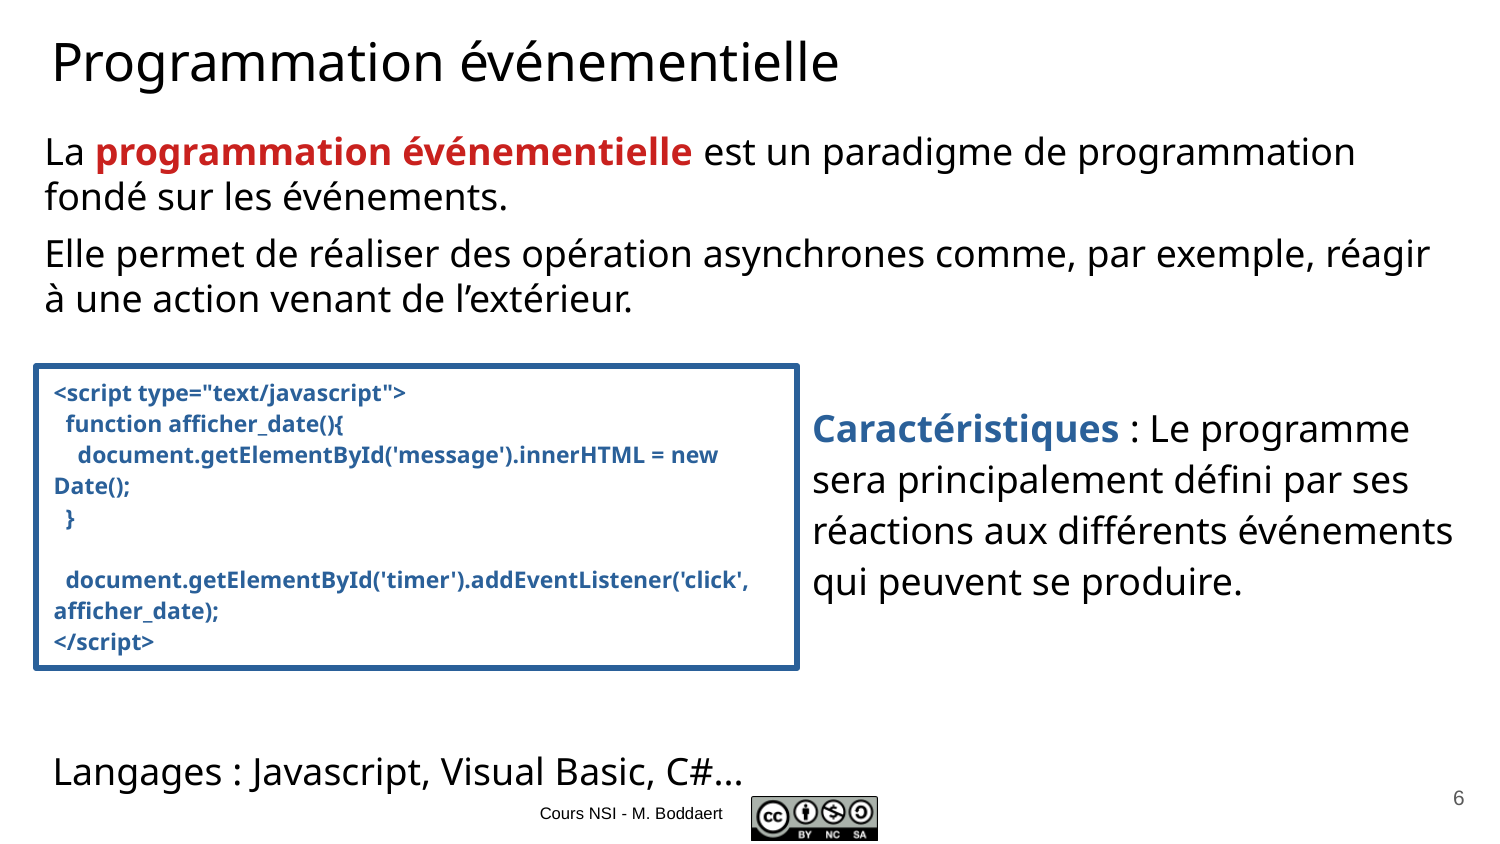

# Programmation événementielle
La programmation événementielle est un paradigme de programmation fondé sur les événements.
Elle permet de réaliser des opération asynchrones comme, par exemple, réagir à une action venant de l’extérieur.
<script type="text/javascript">
 function afficher_date(){
 document.getElementById('message').innerHTML = new Date();
 }
 document.getElementById('timer').addEventListener('click', afficher_date);
</script>
Caractéristiques : Le programme sera principalement défini par ses réactions aux différents événements qui peuvent se produire.
Langages : Javascript, Visual Basic, C#...